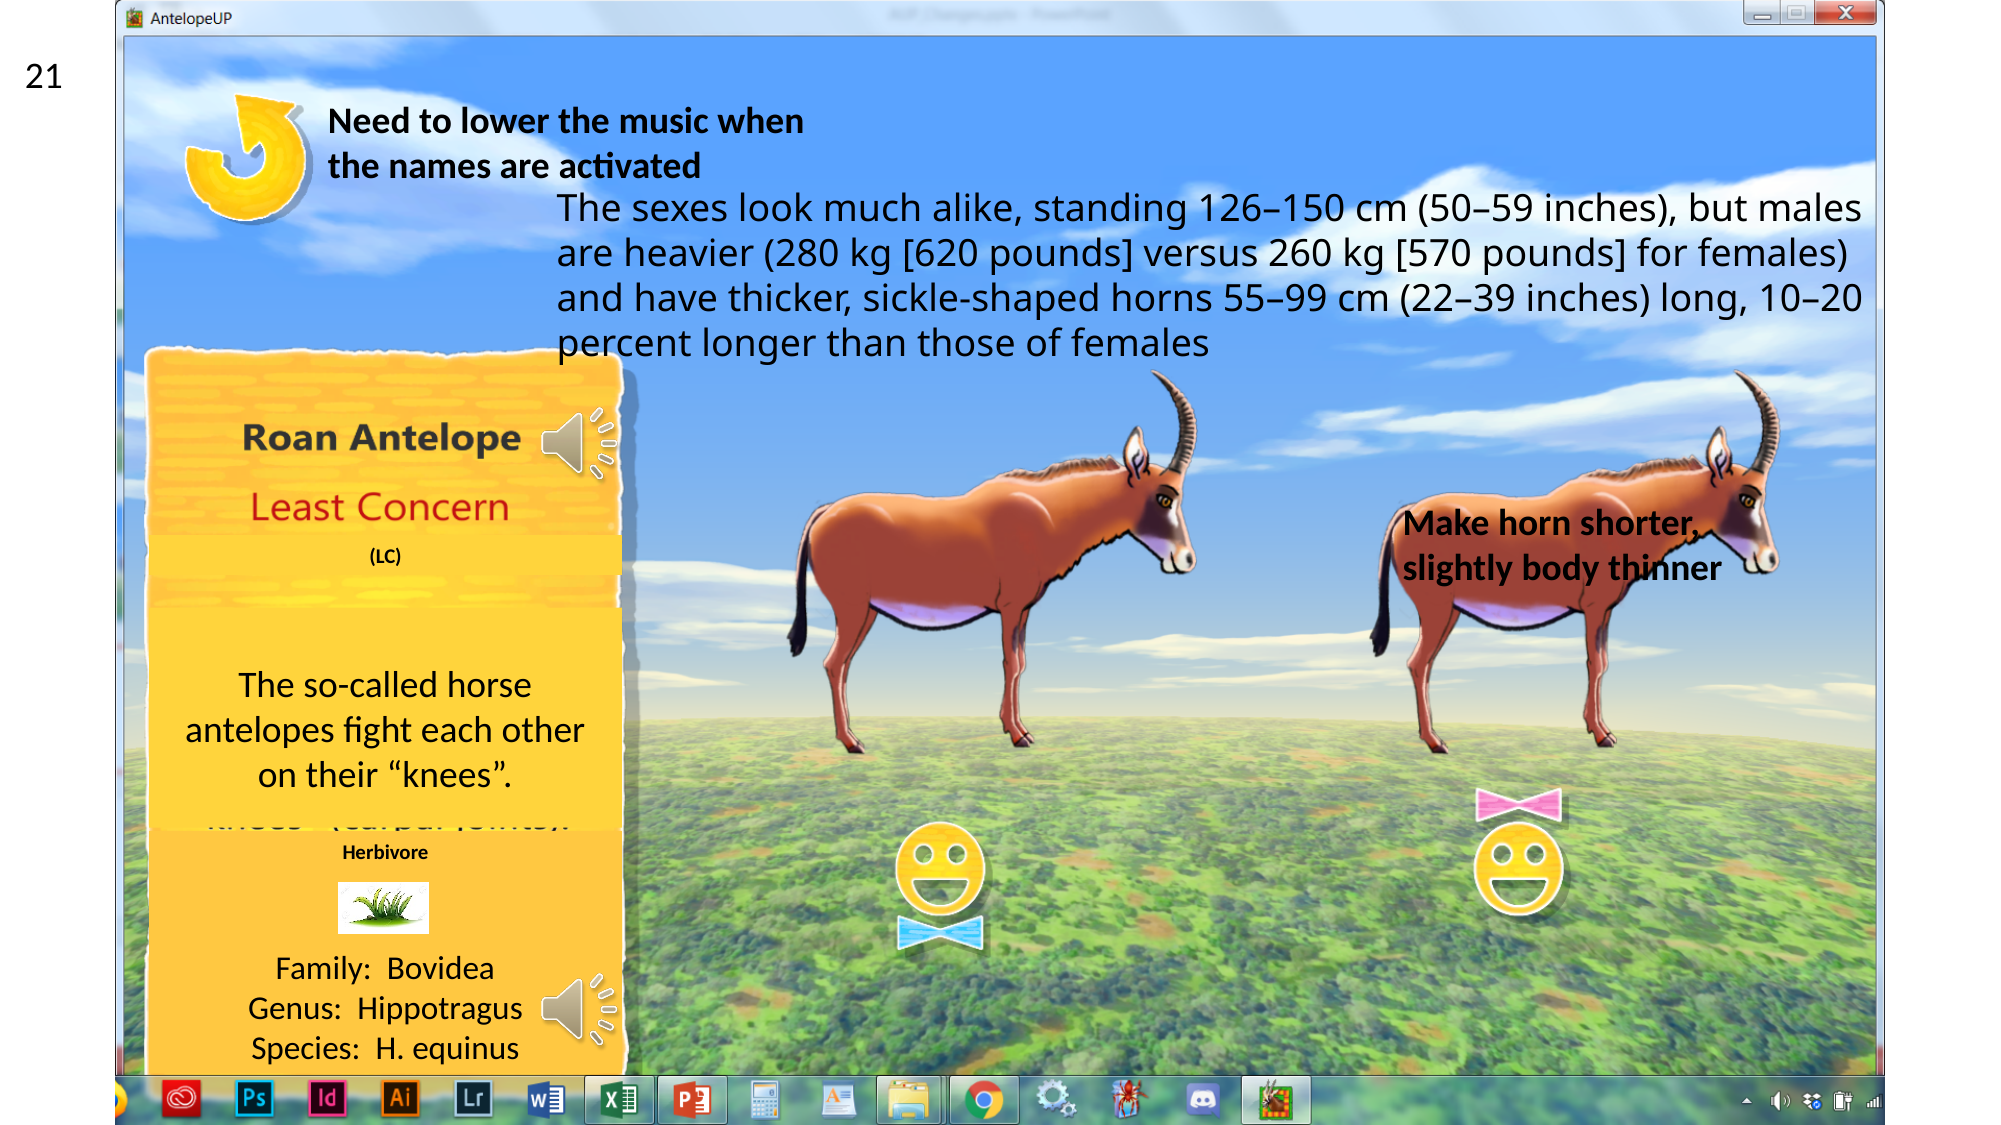

21
Need to lower the music when the names are activated
The sexes look much alike, standing 126–150 cm (50–59 inches), but males are heavier (280 kg [620 pounds] versus 260 kg [570 pounds] for females) and have thicker, sickle-shaped horns 55–99 cm (22–39 inches) long, 10–20 percent longer than those of females
Make horn shorter, slightly body thinner
(LC)
The so-called horse antelopes fight each other on their “knees”.
Herbivore
Family: Bovidea
Genus: Hippotragus
Species: H. equinus